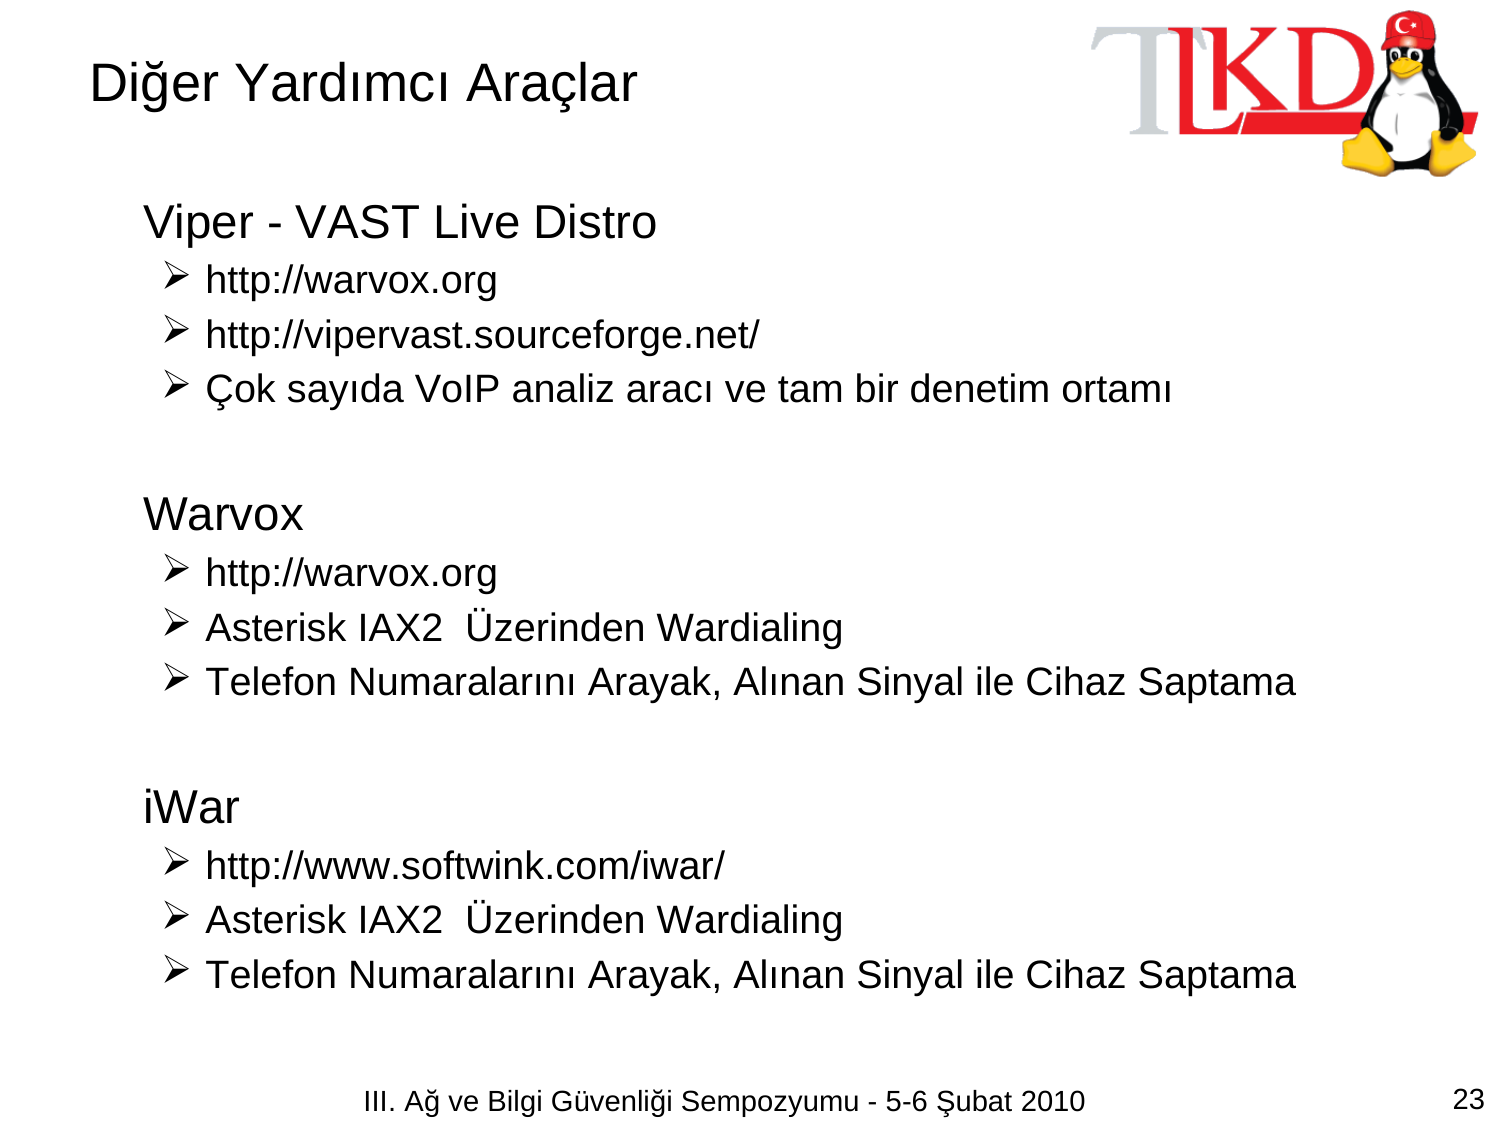

# Diğer Yardımcı Araçlar
Viper - VAST Live Distro
http://warvox.org
http://vipervast.sourceforge.net/
Çok sayıda VoIP analiz aracı ve tam bir denetim ortamı
Warvox
http://warvox.org
Asterisk IAX2 Üzerinden Wardialing
Telefon Numaralarını Arayak, Alınan Sinyal ile Cihaz Saptama
iWar
http://www.softwink.com/iwar/
Asterisk IAX2 Üzerinden Wardialing
Telefon Numaralarını Arayak, Alınan Sinyal ile Cihaz Saptama
23